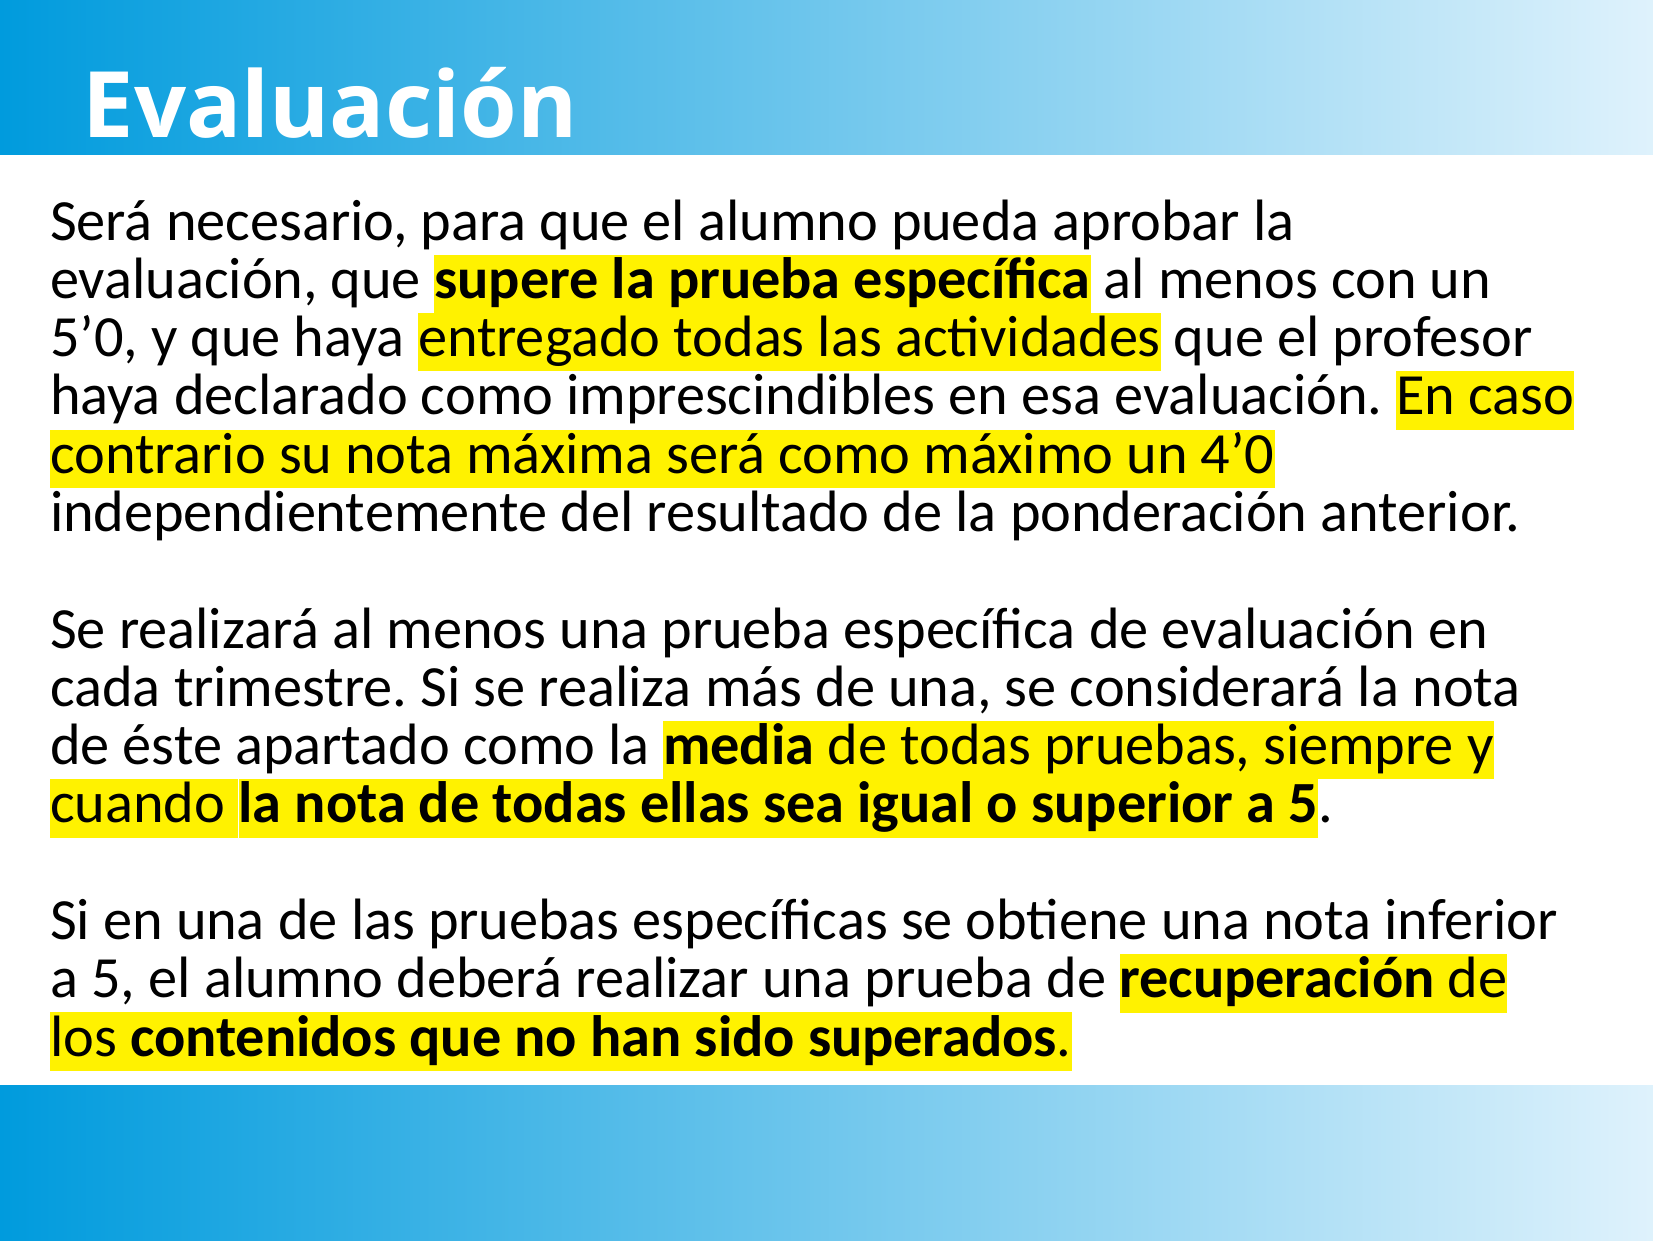

# Evaluación
Será necesario, para que el alumno pueda aprobar la evaluación, que supere la prueba específica al menos con un 5’0, y que haya entregado todas las actividades que el profesor haya declarado como imprescindibles en esa evaluación. En caso contrario su nota máxima será como máximo un 4’0 independientemente del resultado de la ponderación anterior.
Se realizará al menos una prueba específica de evaluación en cada trimestre. Si se realiza más de una, se considerará la nota de éste apartado como la media de todas pruebas, siempre y cuando la nota de todas ellas sea igual o superior a 5.
Si en una de las pruebas específicas se obtiene una nota inferior a 5, el alumno deberá realizar una prueba de recuperación de los contenidos que no han sido superados.